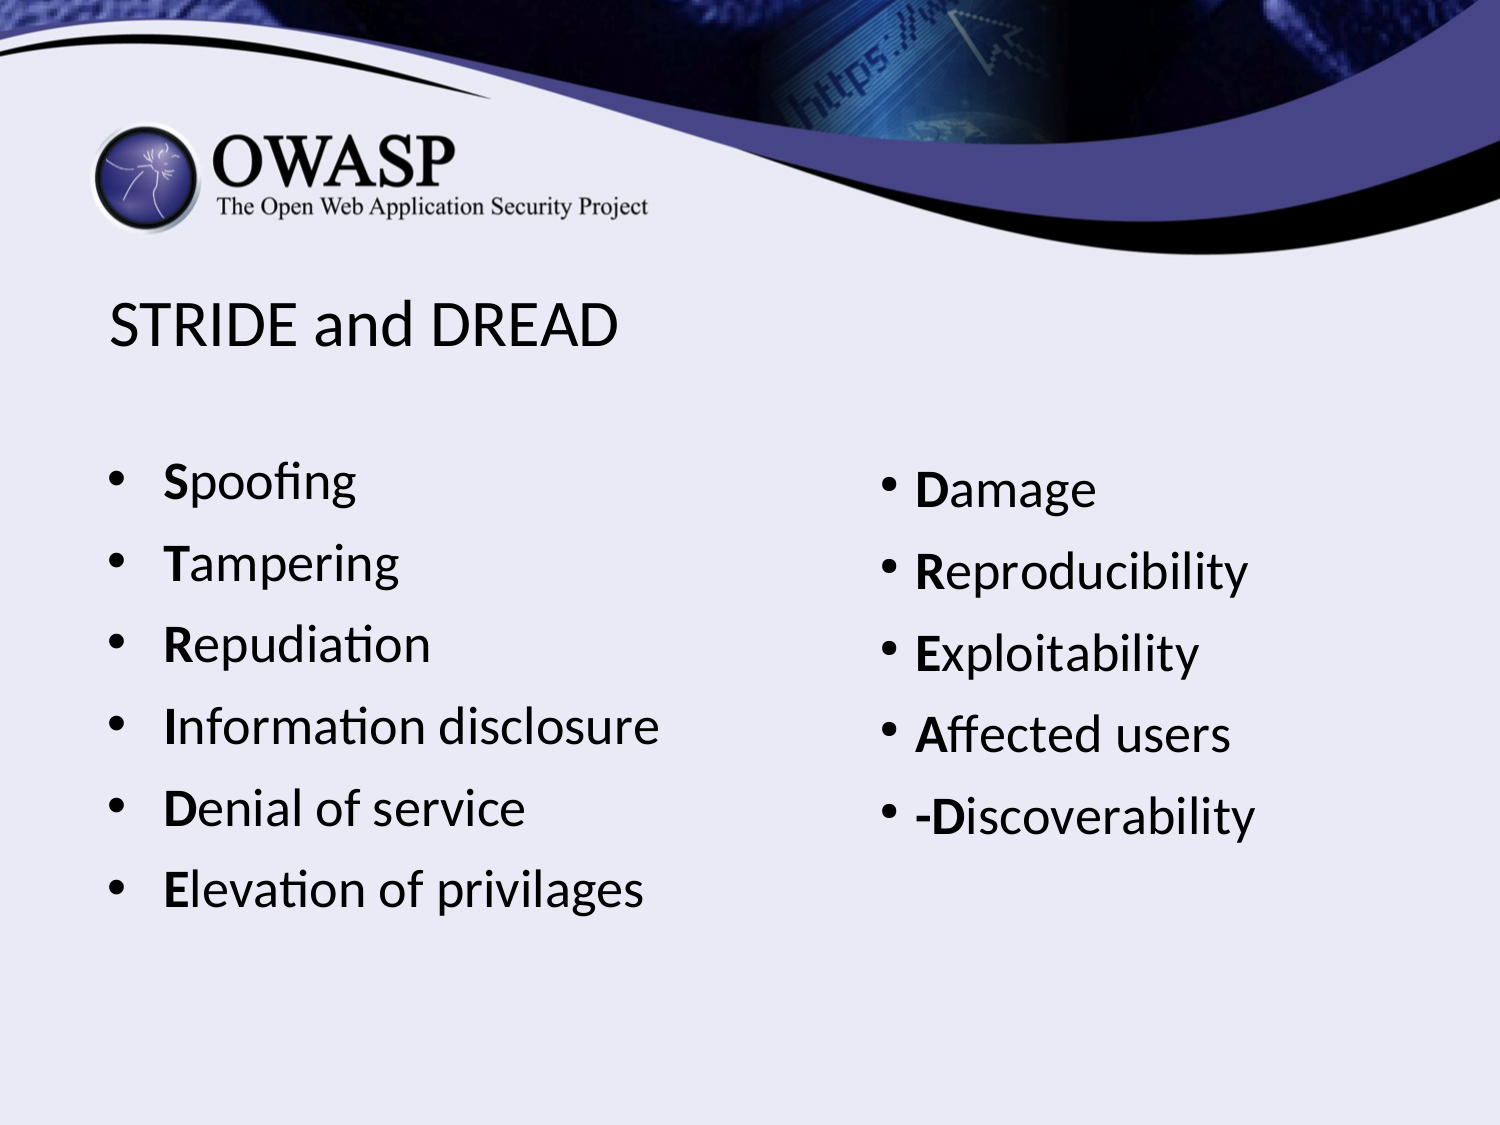

#
STRIDE and DREAD
Spoofing
Tampering
Repudiation
Information disclosure
Denial of service
Elevation of privilages
Damage
Reproducibility
Exploitability
Affected users
-Discoverability